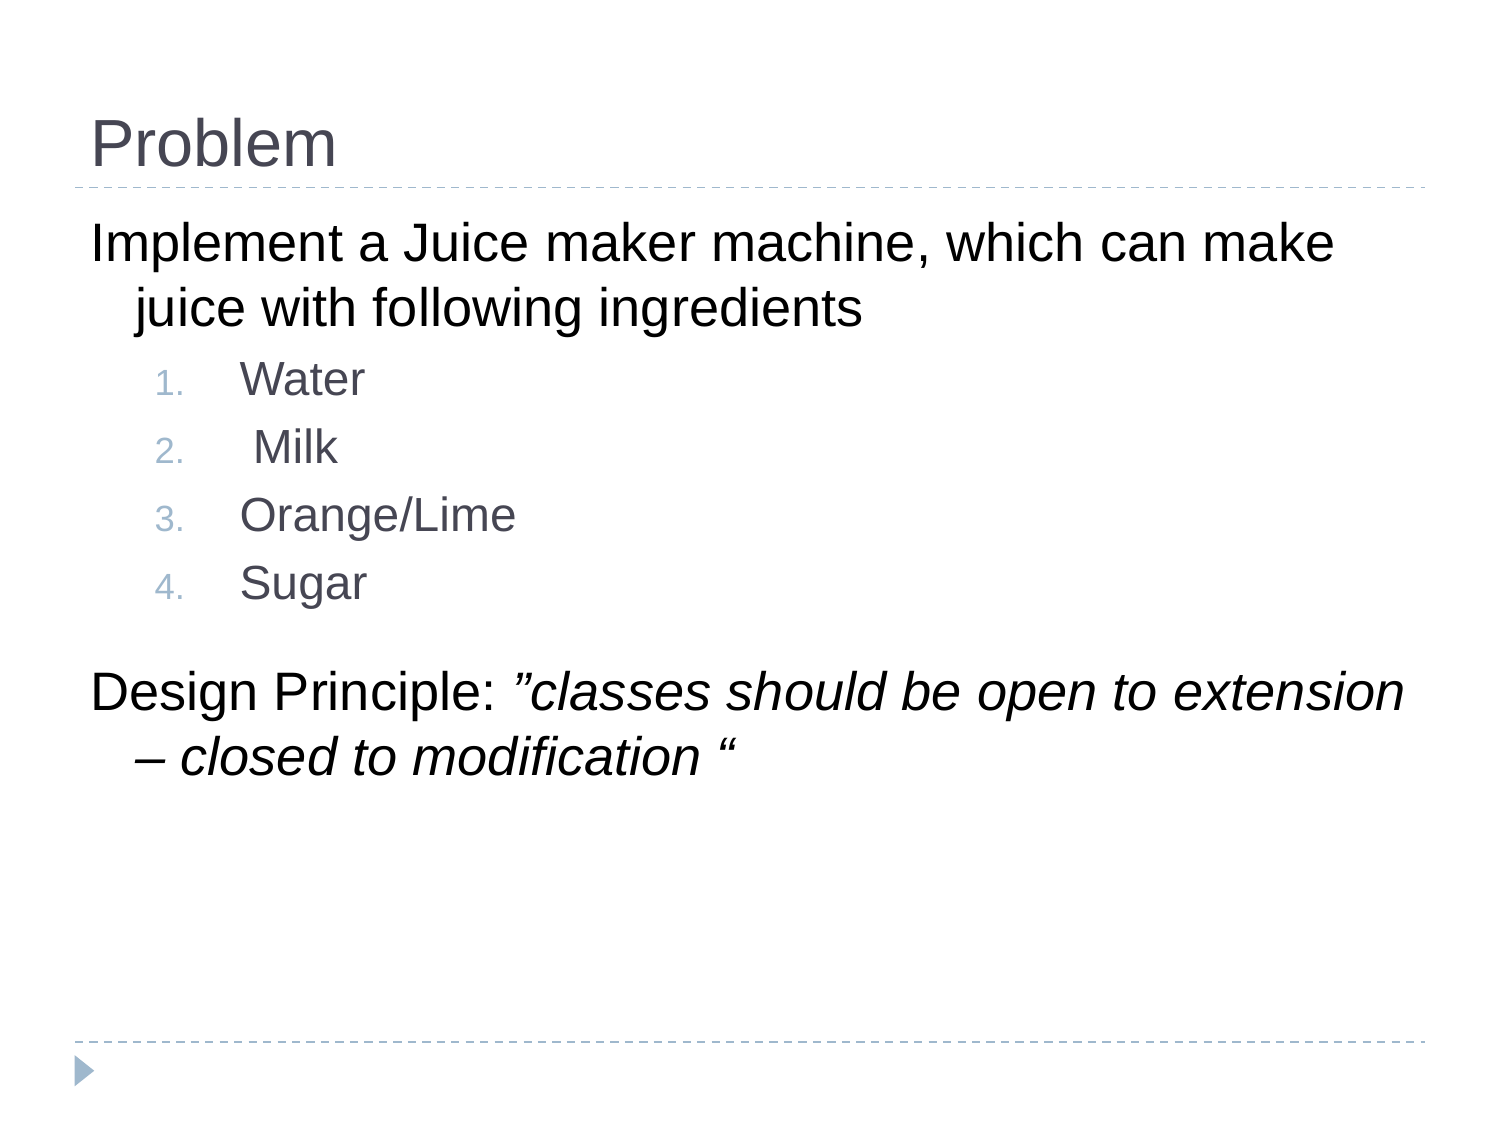

# Problem
Implement a Juice maker machine, which can make juice with following ingredients
Water
 Milk
Orange/Lime
Sugar
Design Principle: ”classes should be open to extension – closed to modification “